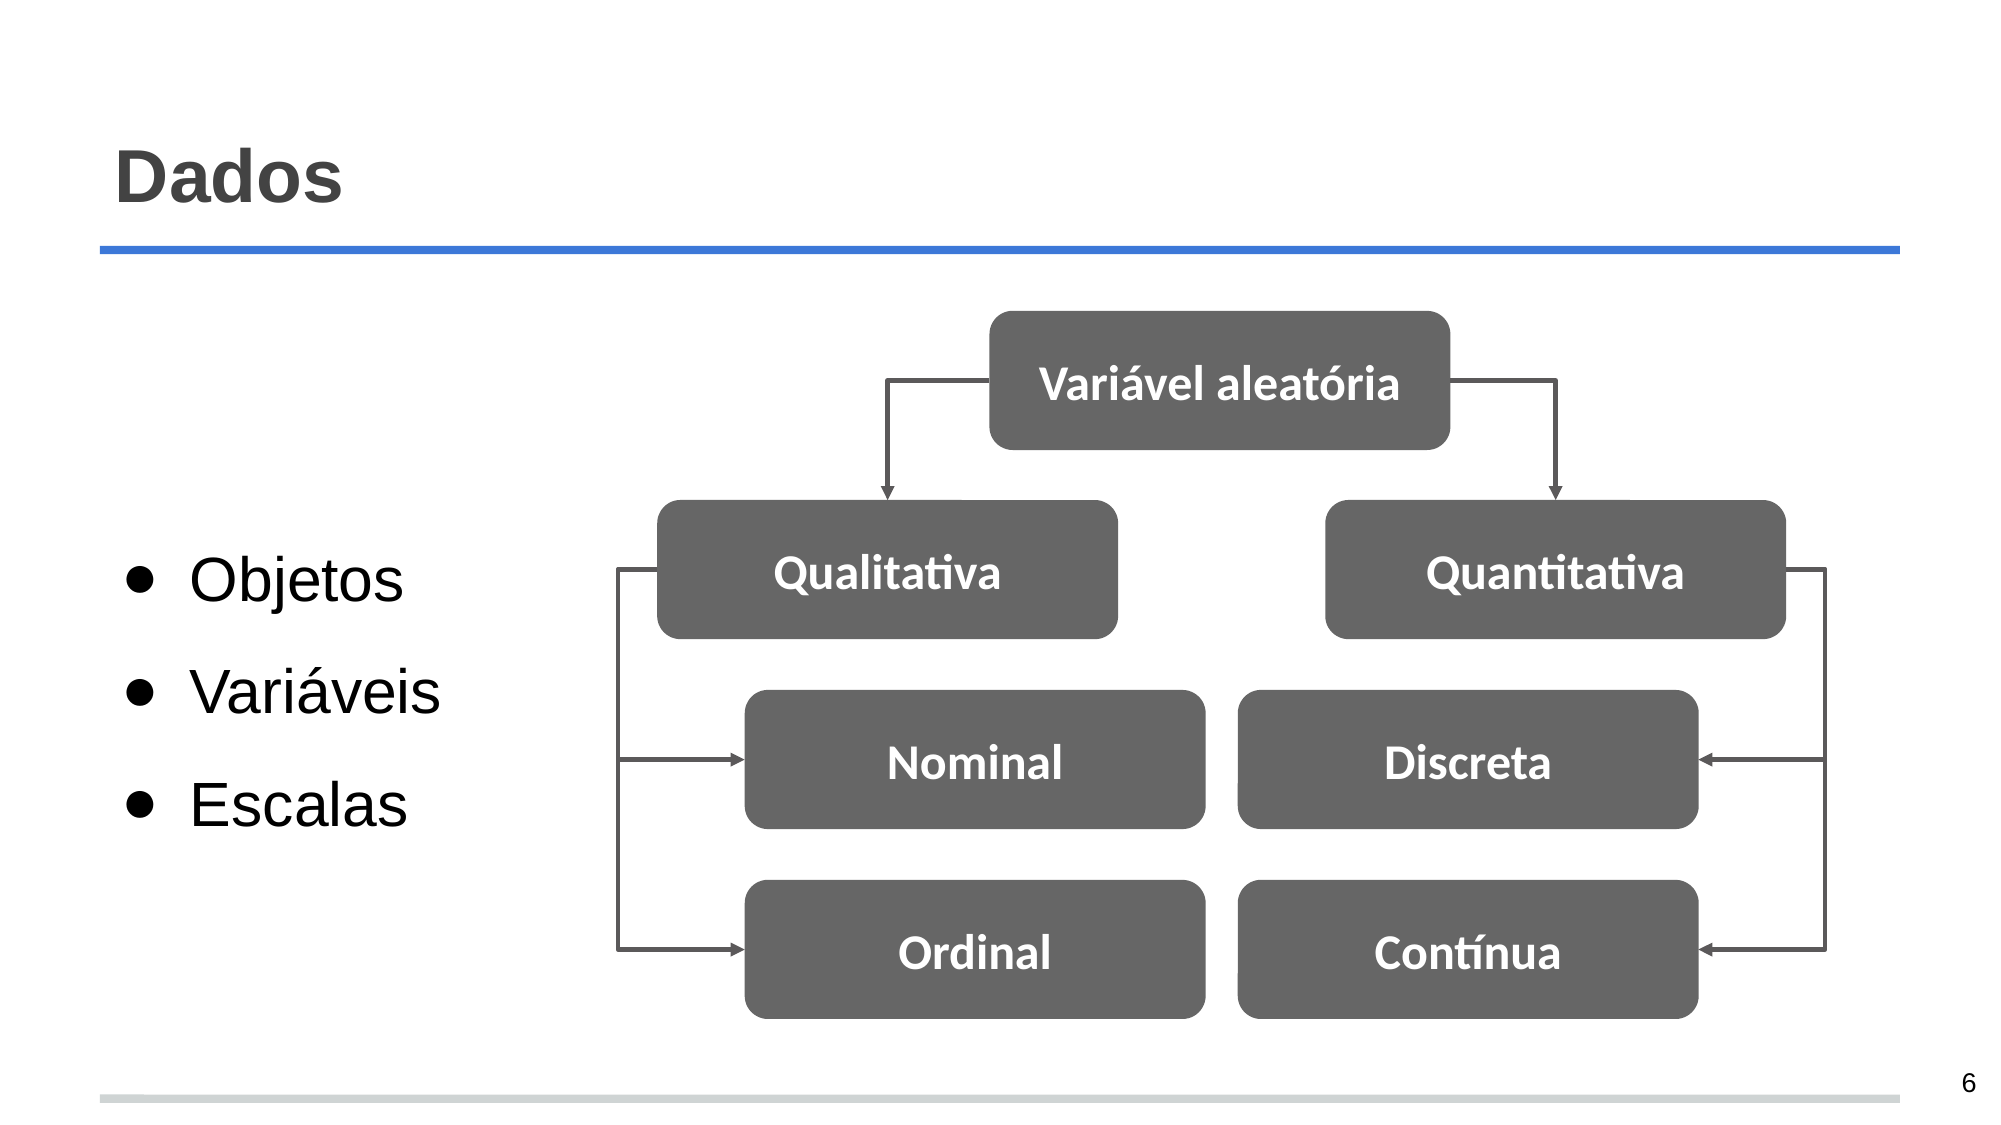

# Dados
Objetos
Variáveis
Escalas
Variável aleatória
Qualitativa
Quantitativa
Nominal
Discreta
Ordinal
Contínua